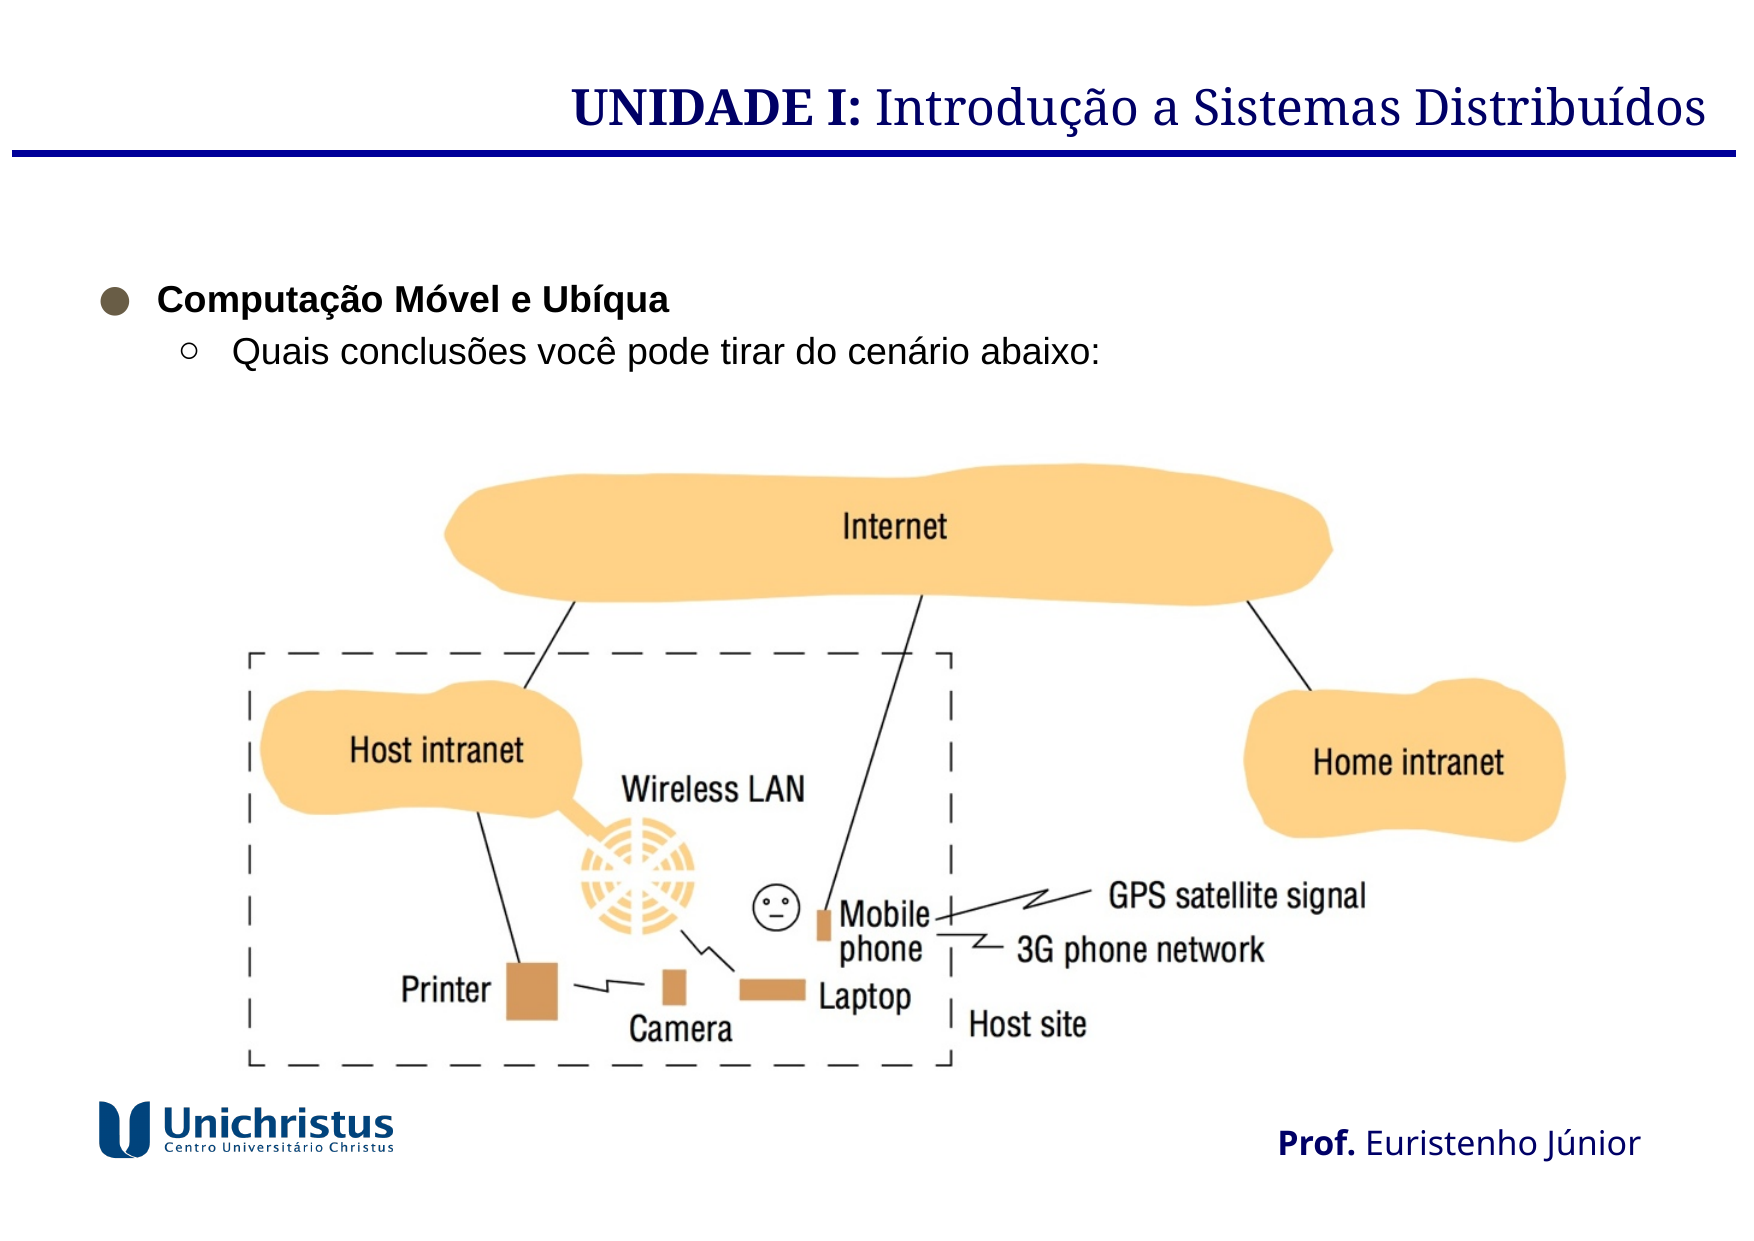

UNIDADE I: Introdução a Sistemas Distribuídos
Computação Móvel e Ubíqua
Quais conclusões você pode tirar do cenário abaixo:
Prof. Euristenho Júnior